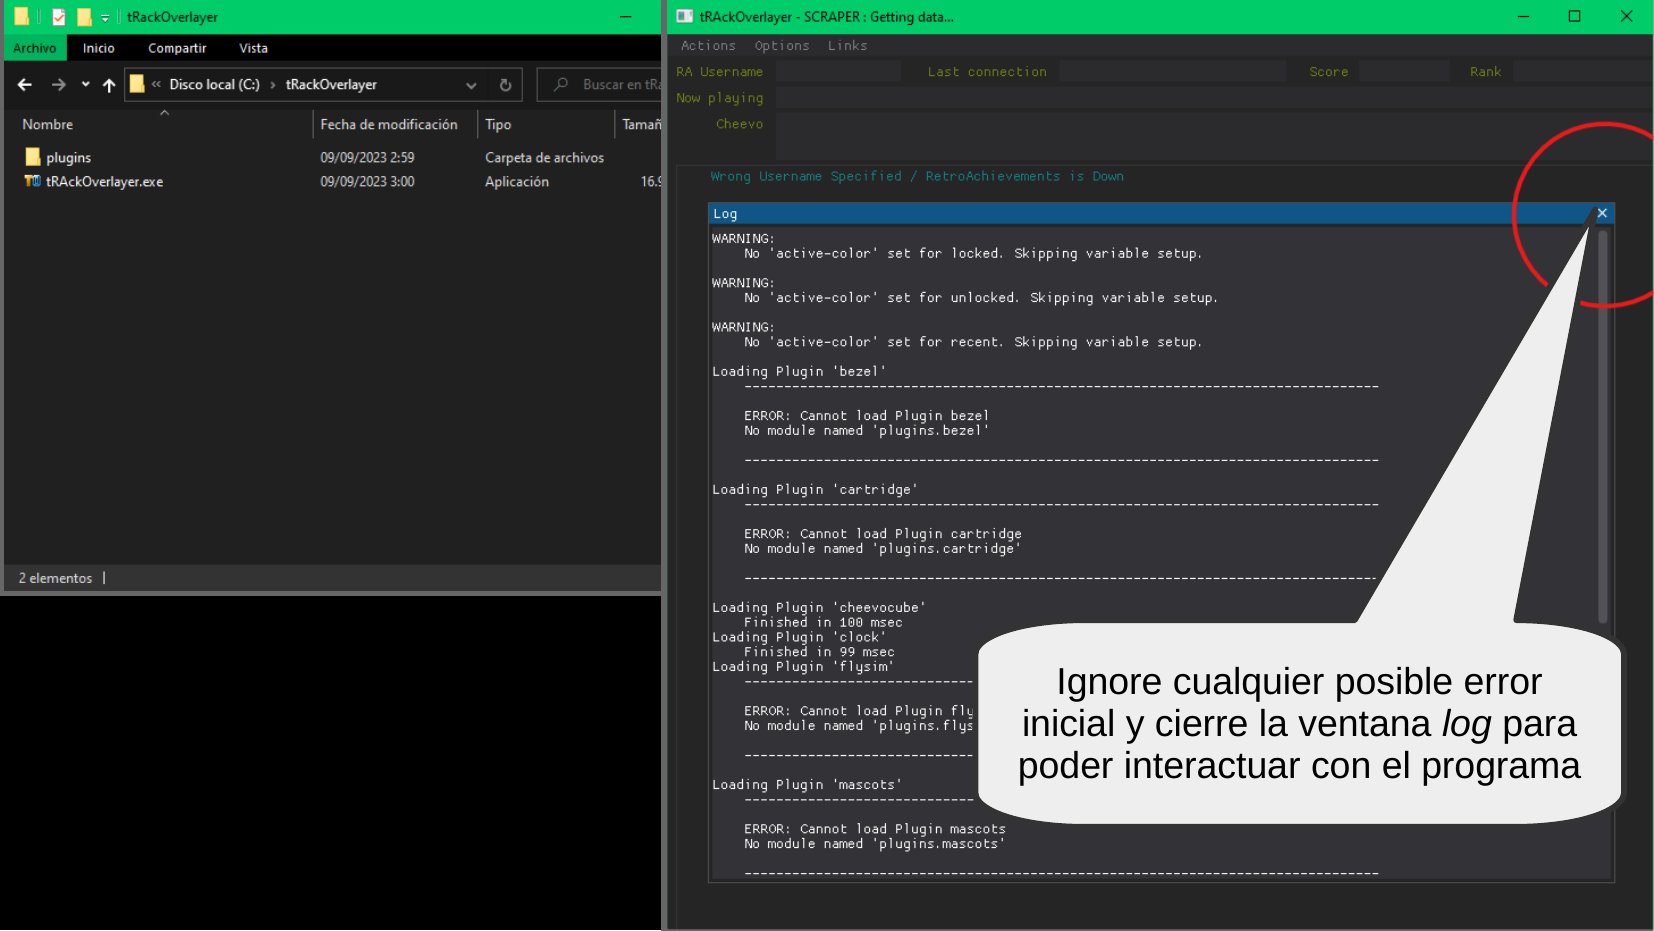

Ignore cualquier posible error inicial y cierre la ventana log para poder interactuar con el programa